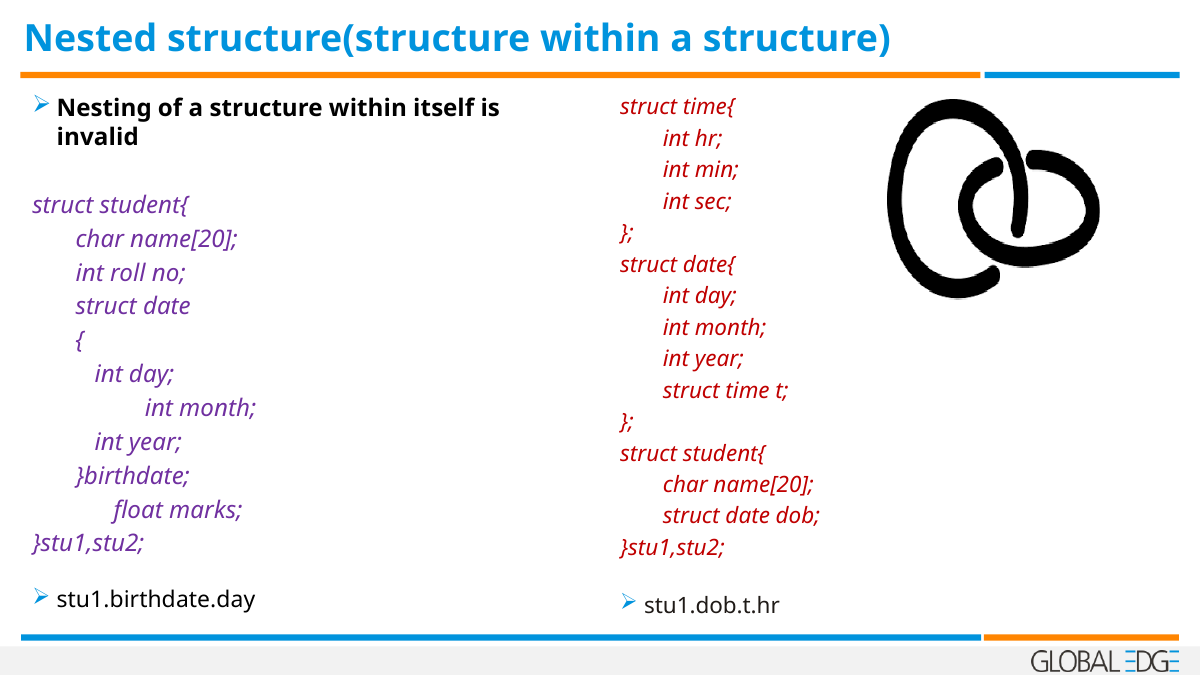

# Nested structure(structure within a structure)
struct time{
	int hr;
	int min;
	int sec;
};
struct date{
	int day;
	int month;
	int year;
	struct time t;
};
struct student{
	char name[20];
	struct date dob;
}stu1,stu2;
stu1.dob.t.hr
Nesting of a structure within itself is invalid
struct student{
	char name[20];
	int roll no;
	struct date
	{
	 int day;
 int month;
	 int year;
	}birthdate;
 float marks;
}stu1,stu2;
stu1.birthdate.day